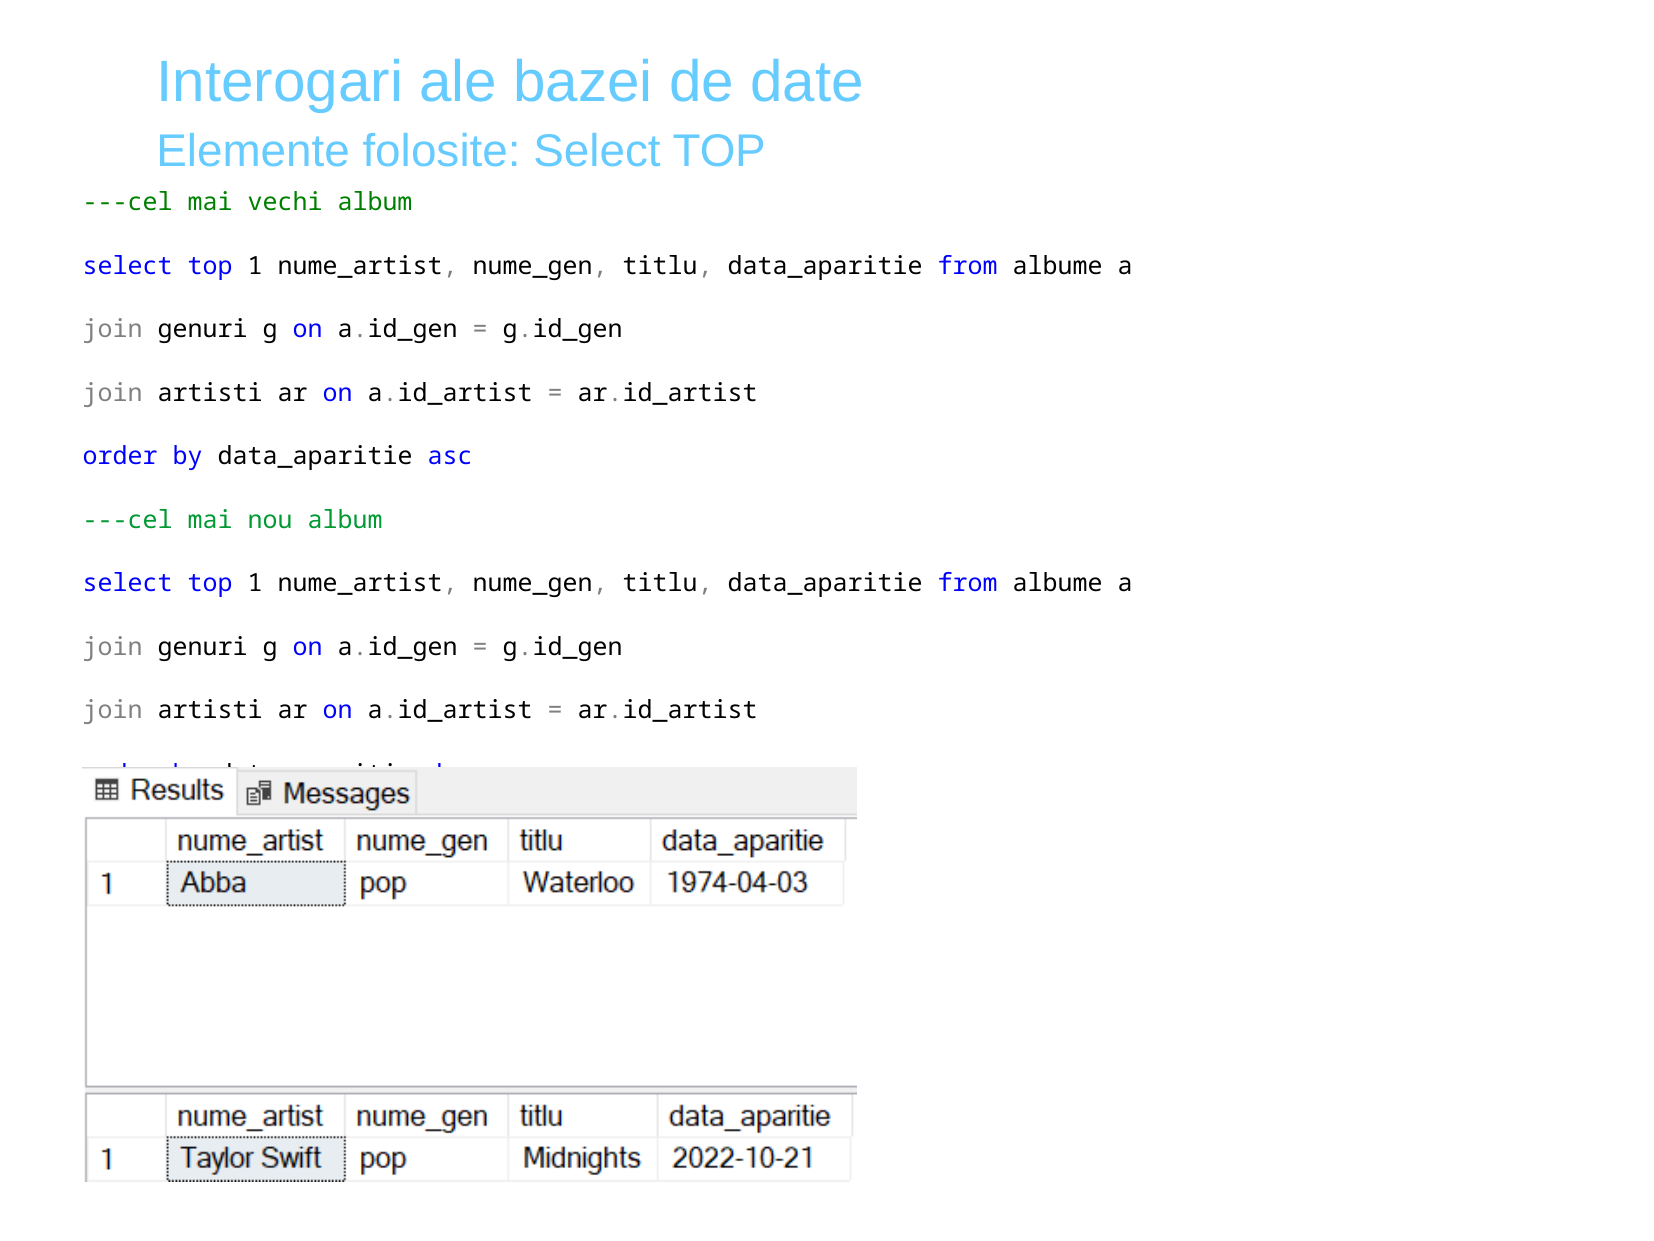

# Interogari ale bazei de date Elemente folosite: Select TOP
---cel mai vechi album
select top 1 nume_artist, nume_gen, titlu, data_aparitie from albume a
join genuri g on a.id_gen = g.id_gen
join artisti ar on a.id_artist = ar.id_artist
order by data_aparitie asc
---cel mai nou album
select top 1 nume_artist, nume_gen, titlu, data_aparitie from albume a
join genuri g on a.id_gen = g.id_gen
join artisti ar on a.id_artist = ar.id_artist
order by data_aparitie desc